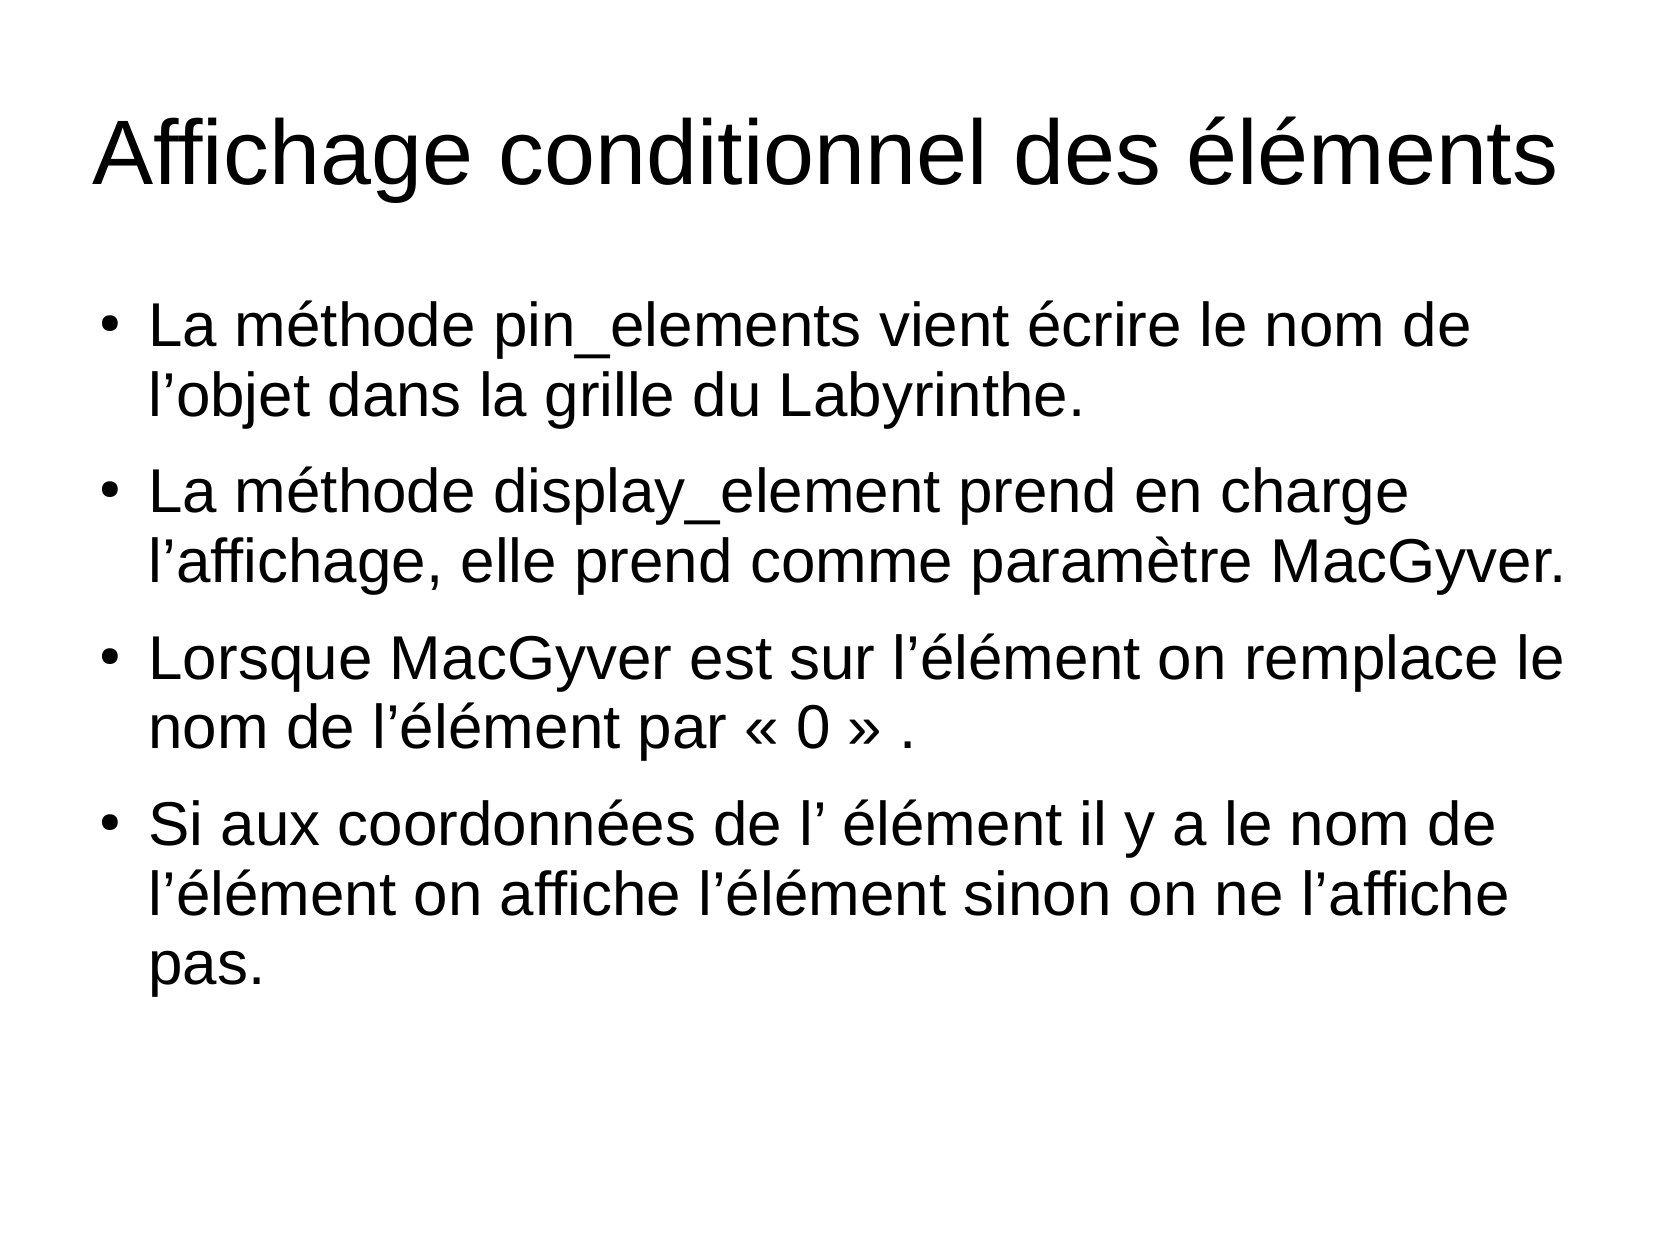

# Affichage conditionnel des éléments
La méthode pin_elements vient écrire le nom de l’objet dans la grille du Labyrinthe.
La méthode display_element prend en charge l’affichage, elle prend comme paramètre MacGyver.
Lorsque MacGyver est sur l’élément on remplace le nom de l’élément par « 0 » .
Si aux coordonnées de l’ élément il y a le nom de l’élément on affiche l’élément sinon on ne l’affiche pas.